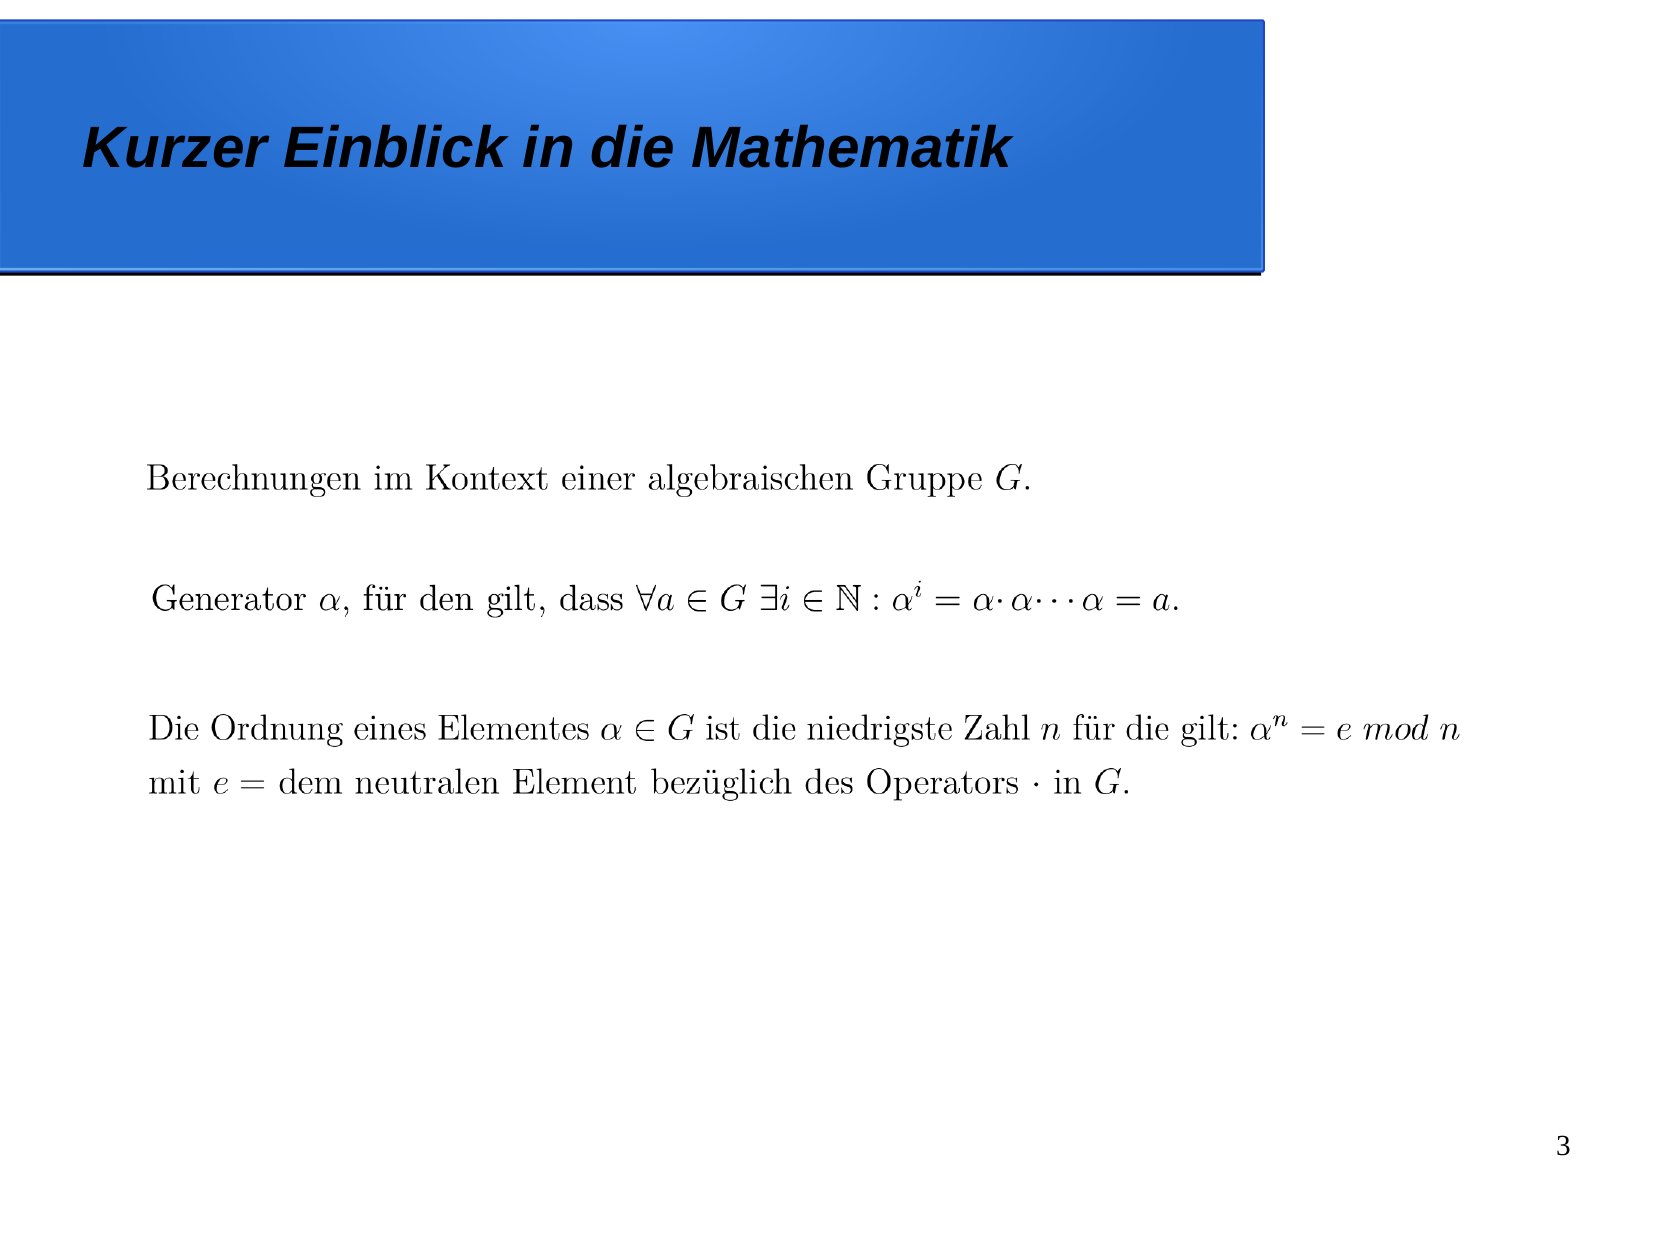

# Kurzer Einblick in die Mathematik
3